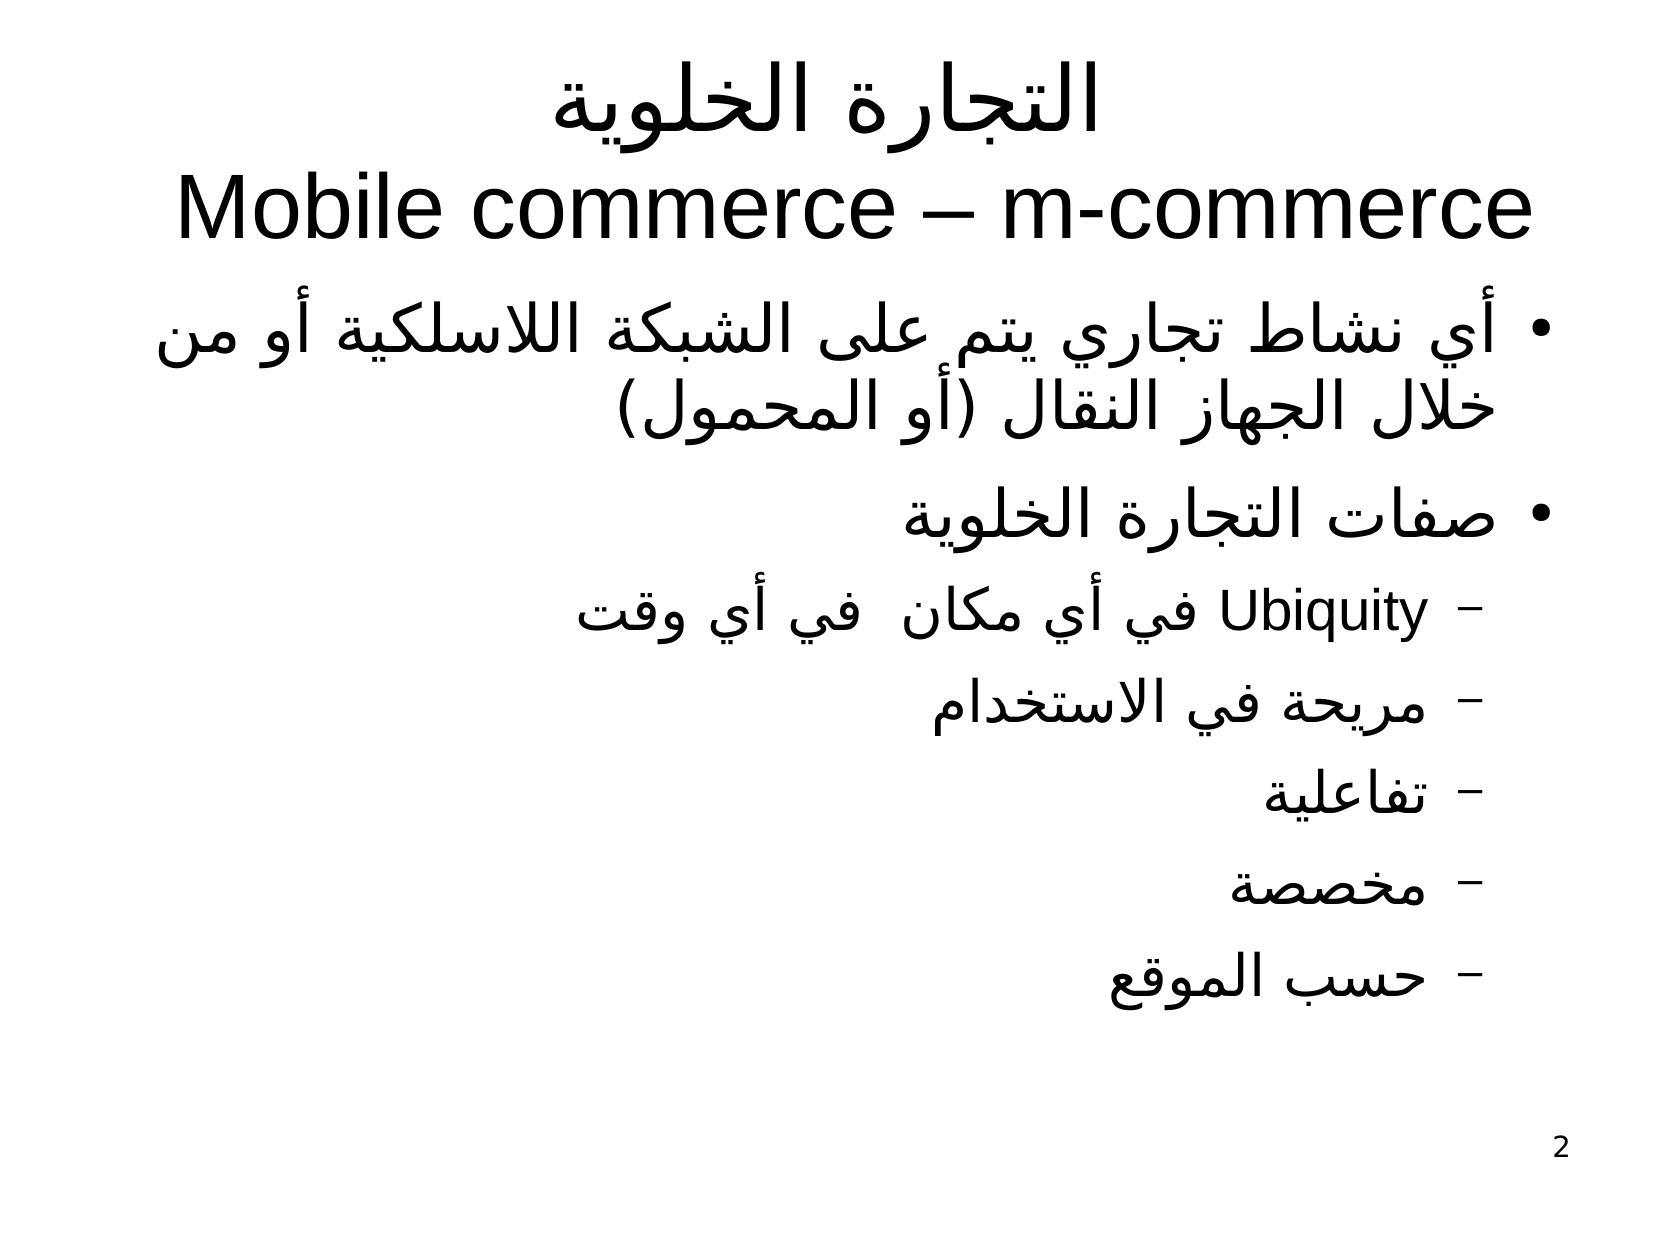

# التجارة الخلوية Mobile commerce – m-commerce
أي نشاط تجاري يتم على الشبكة اللاسلكية أو من خلال الجهاز النقال (أو المحمول)
صفات التجارة الخلوية
Ubiquity في أي مكان في أي وقت
مريحة في الاستخدام
تفاعلية
مخصصة
حسب الموقع
2